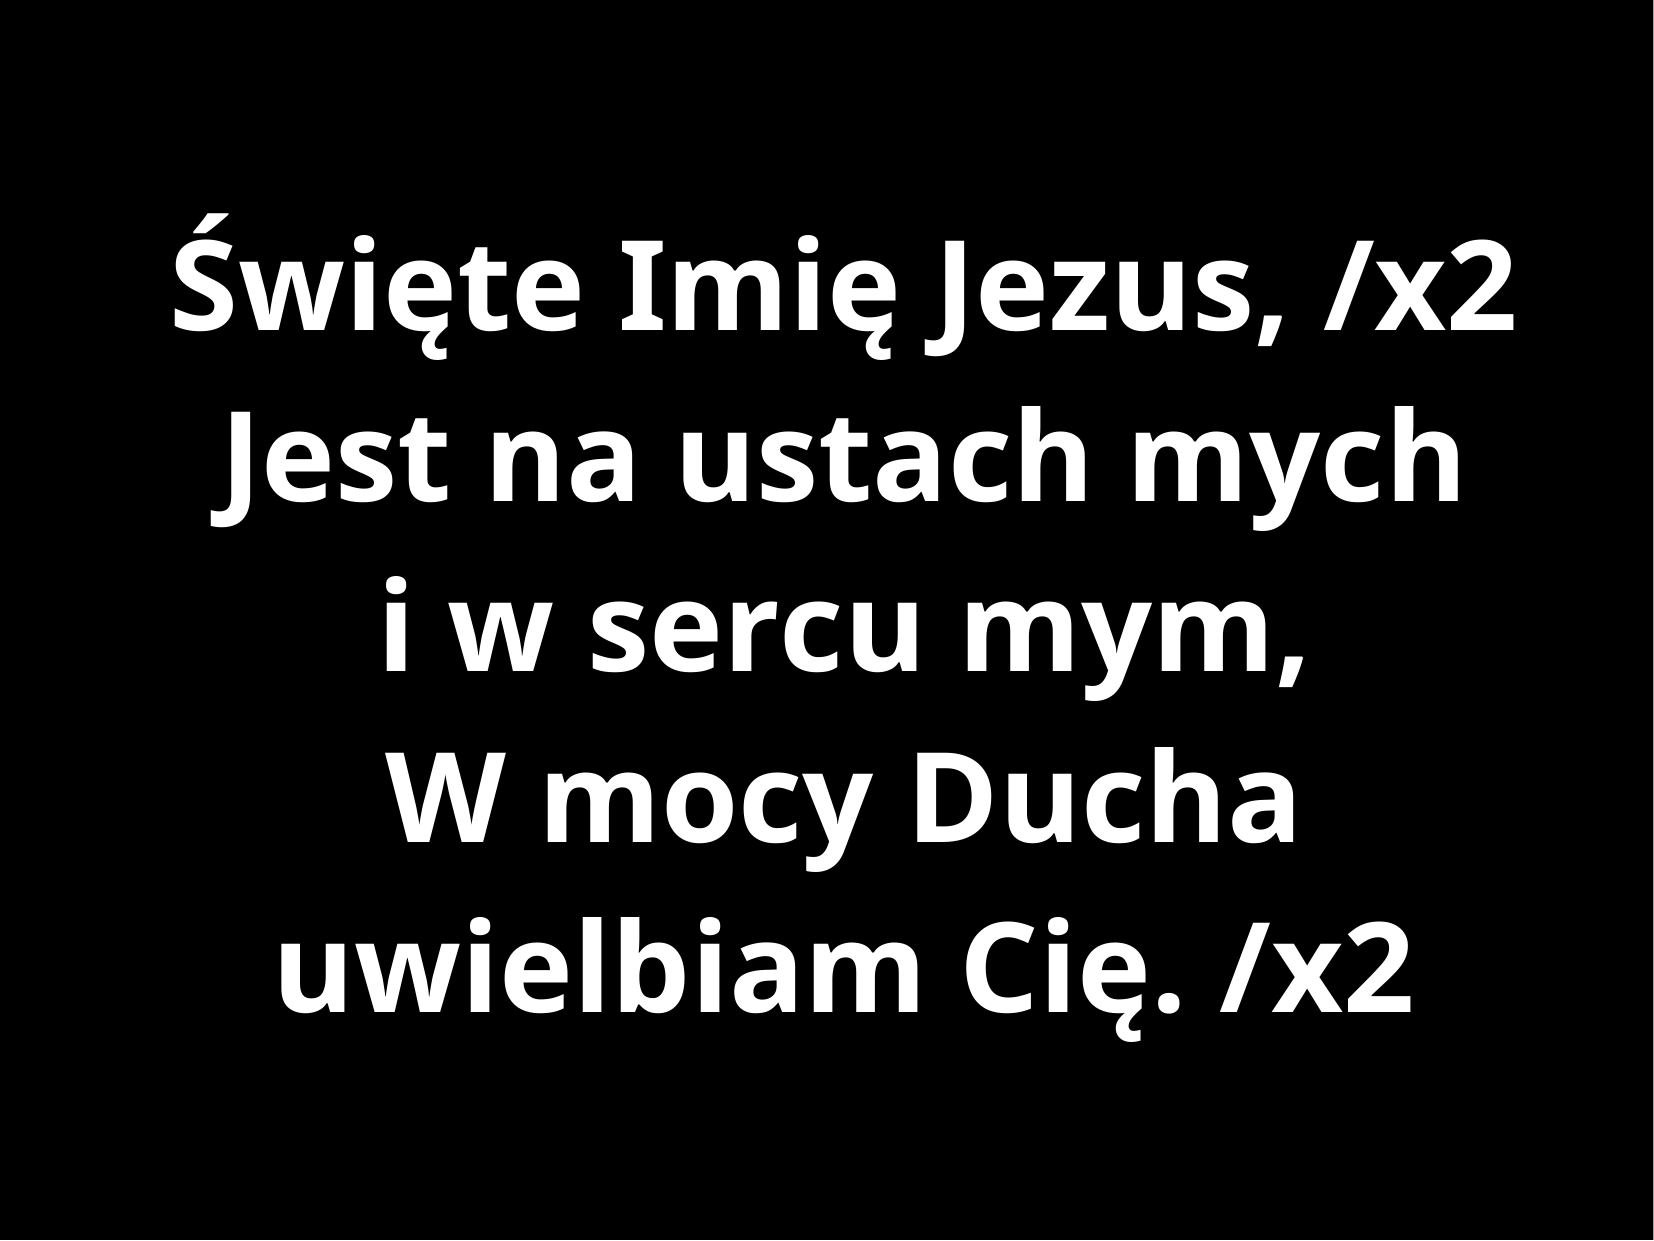

# Święte Imię Jezus, /x2
Jest na ustach mych
i w sercu mym,
W mocy Ducha
uwielbiam Cię. /x2